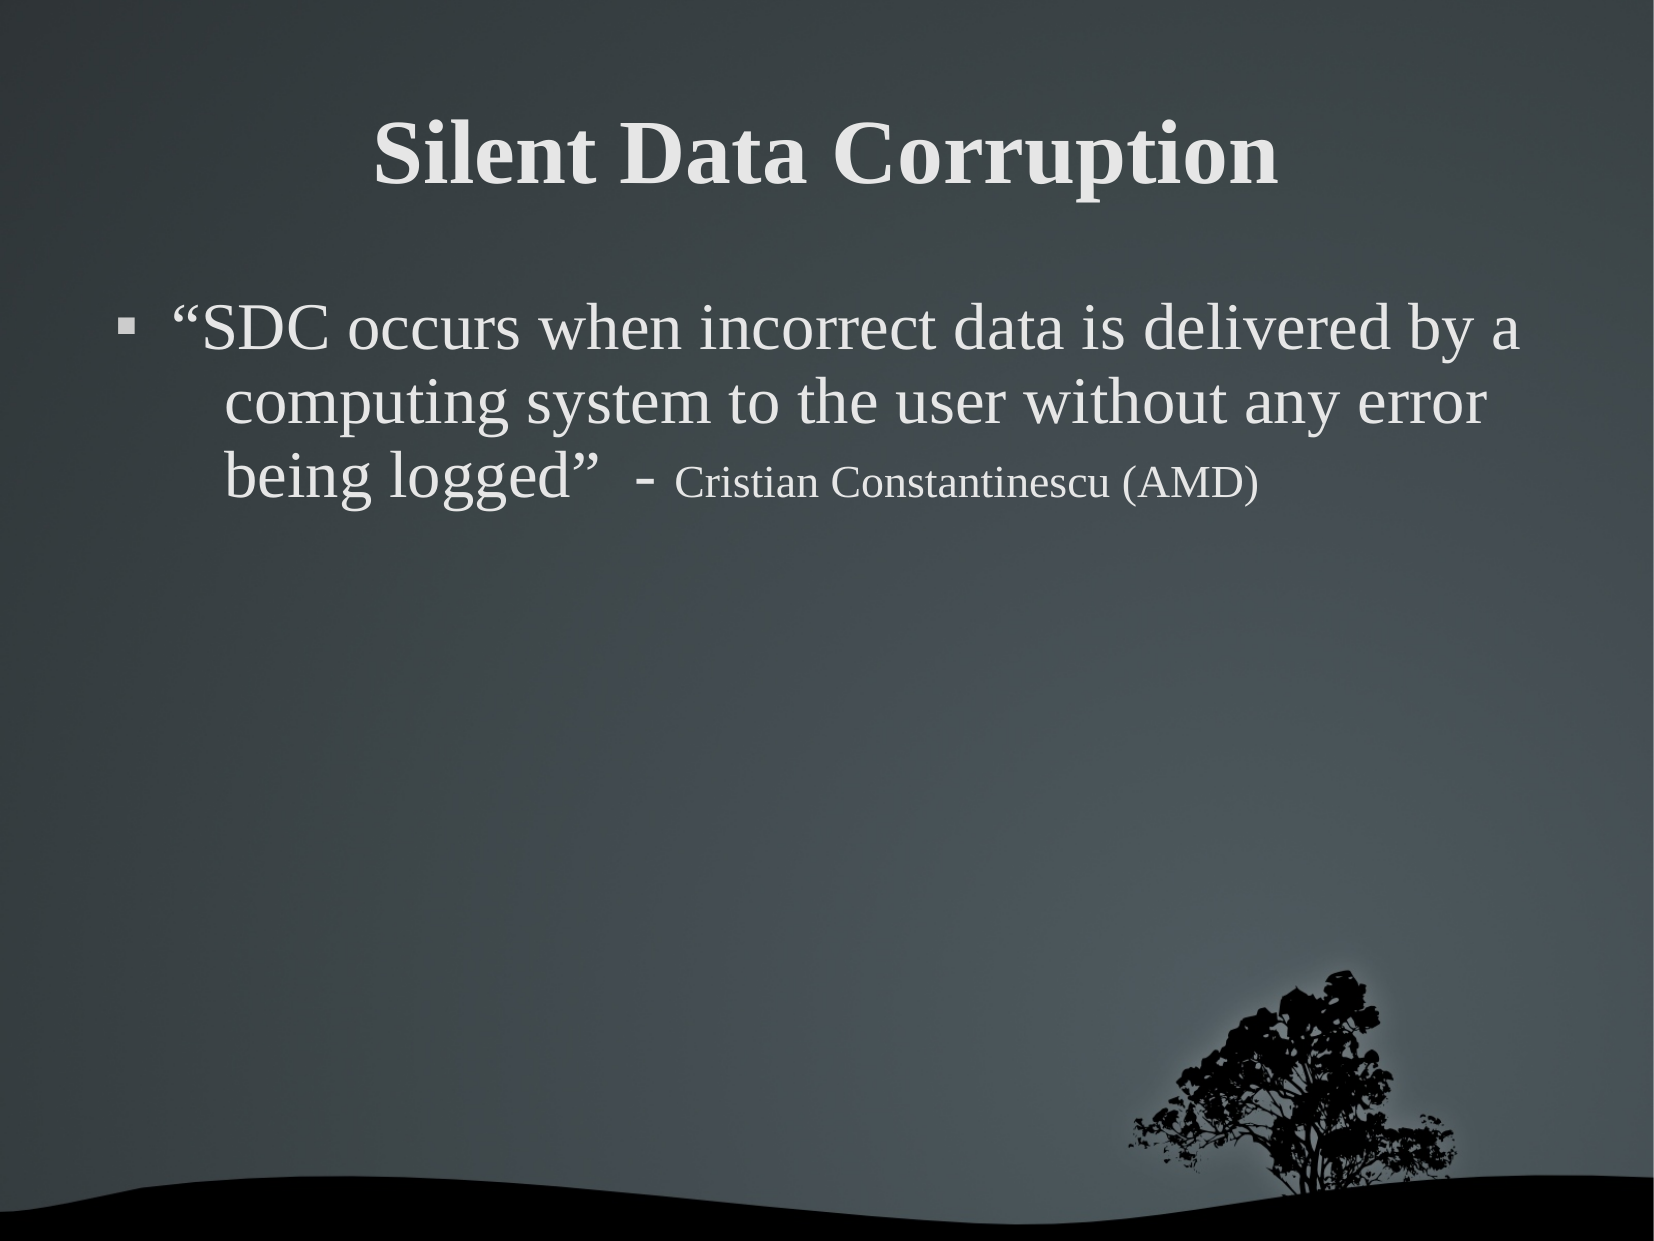

# Silent Data Corruption
“SDC occurs when incorrect data is delivered by a computing system to the user without any error being logged” - Cristian Constantinescu (AMD)